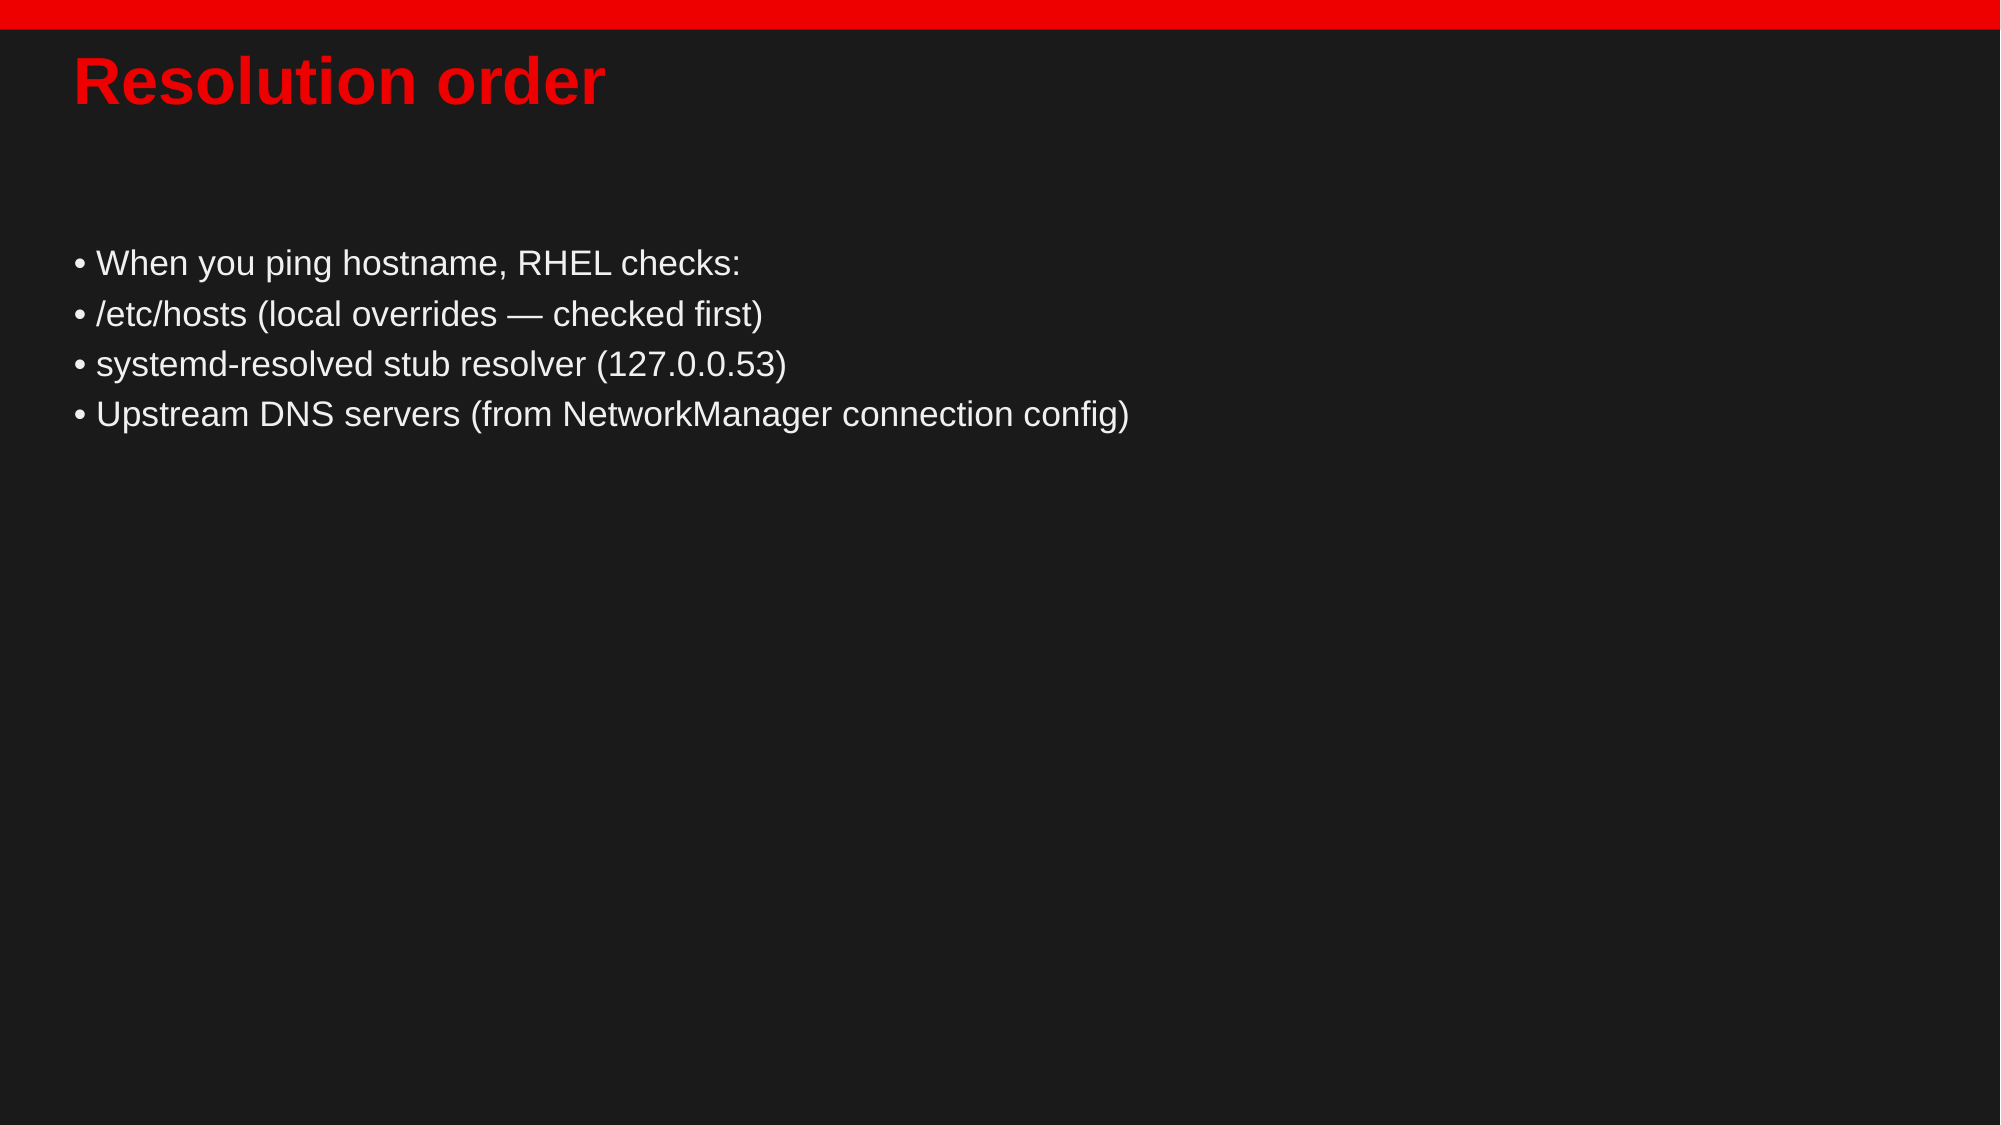

Resolution order
• When you ping hostname, RHEL checks:
• /etc/hosts (local overrides — checked first)
• systemd-resolved stub resolver (127.0.0.53)
• Upstream DNS servers (from NetworkManager connection config)